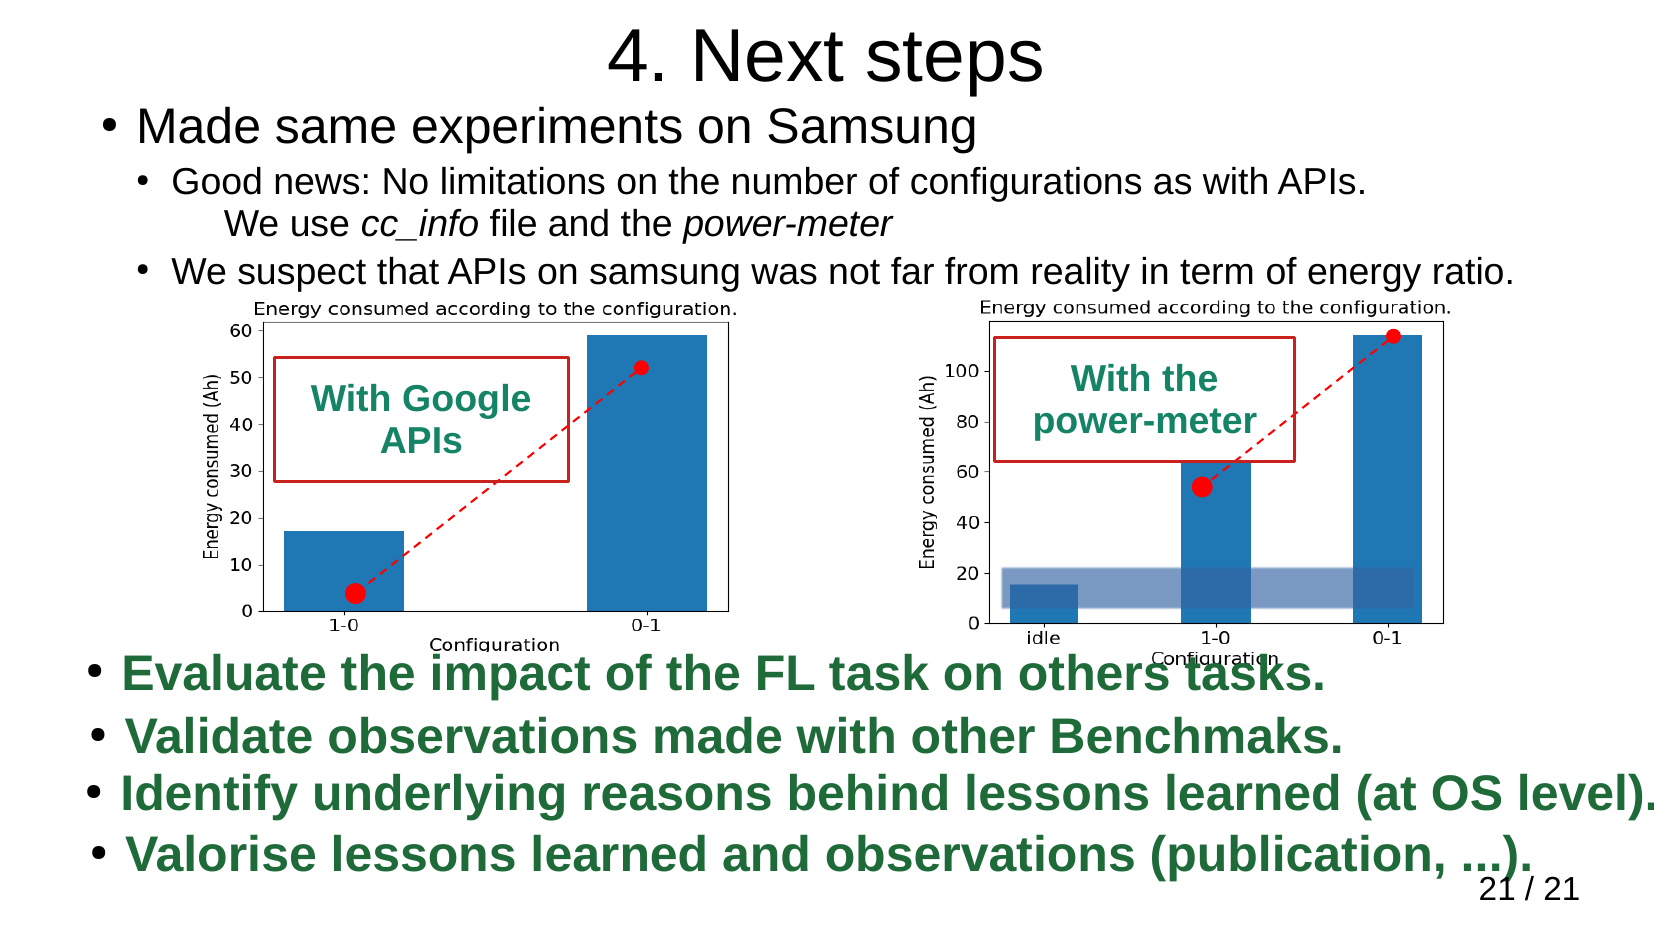

# 4. Next steps
Made same experiments on Samsung
Good news: No limitations on the number of configurations as with APIs.
 We use cc_info file and the power-meter
We suspect that APIs on samsung was not far from reality in term of energy ratio.
With the power-meter
With Google APIs
Evaluate the impact of the FL task on others tasks.
Validate observations made with other Benchmaks.
Identify underlying reasons behind lessons learned (at OS level).
Valorise lessons learned and observations (publication, ...).
21 / 21